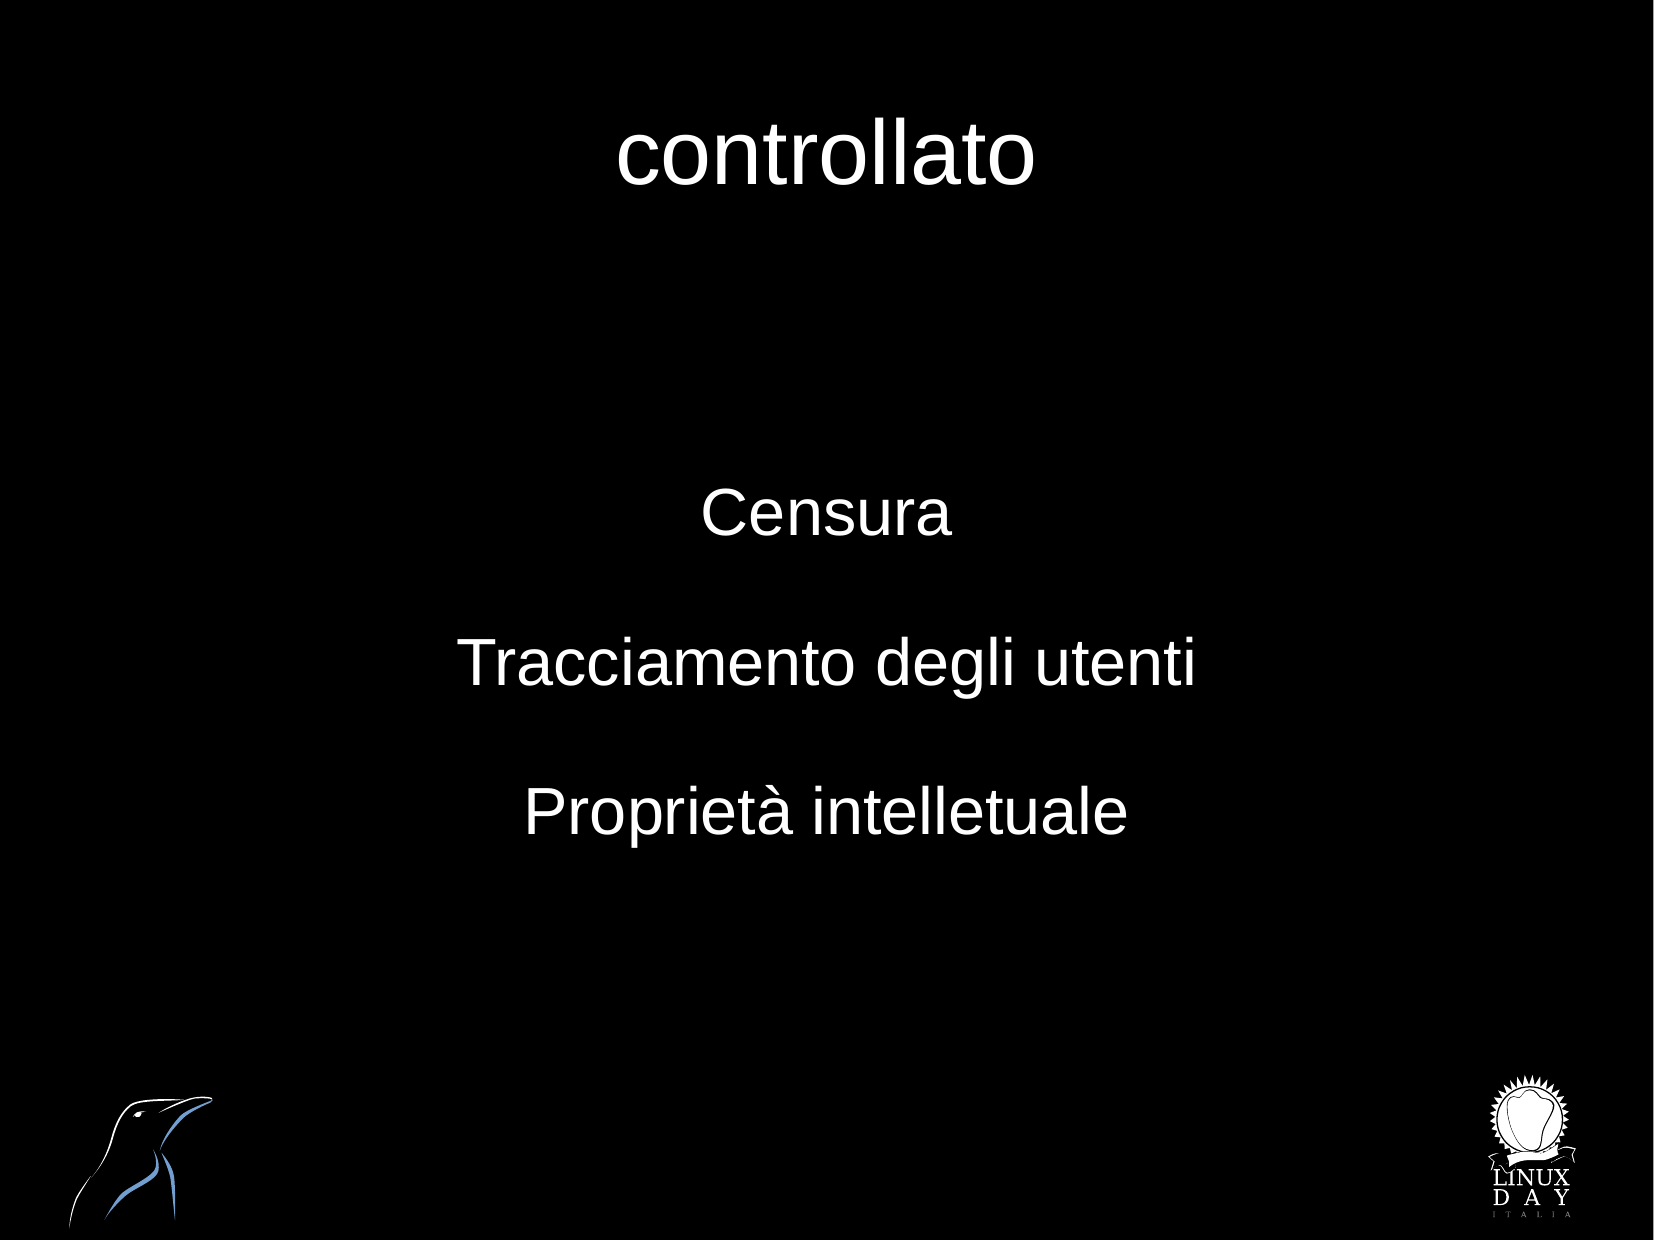

# controllato
Censura
Tracciamento degli utenti
Proprietà intelletuale